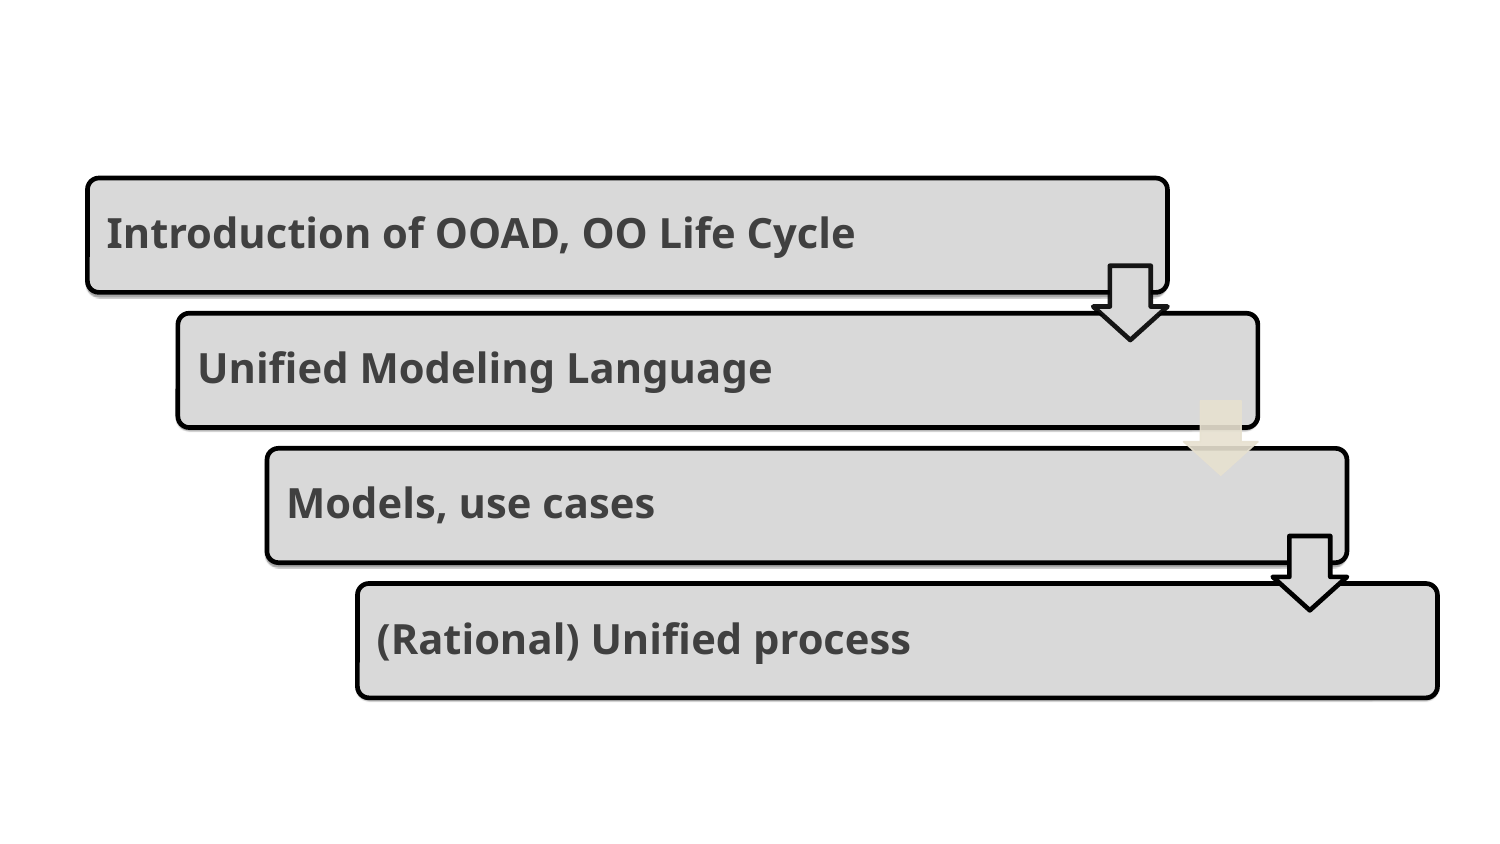

Introduction of OOAD, OO Life Cycle
Unified Modeling Language
Models, use cases
(Rational) Unified process